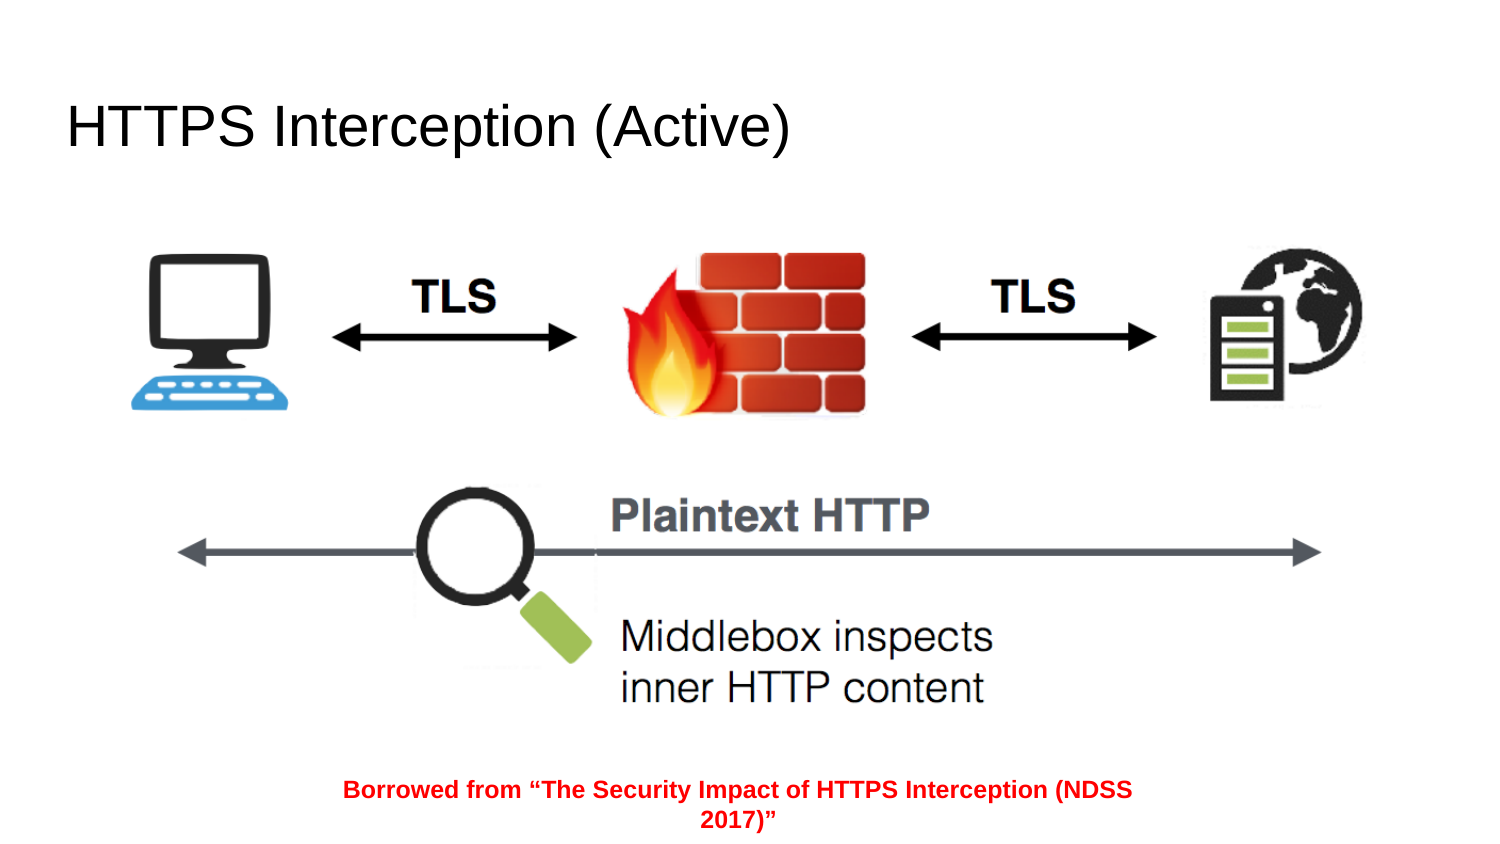

# HTTPS Interception (Active)
Borrowed from “The Security Impact of HTTPS Interception (NDSS 2017)”